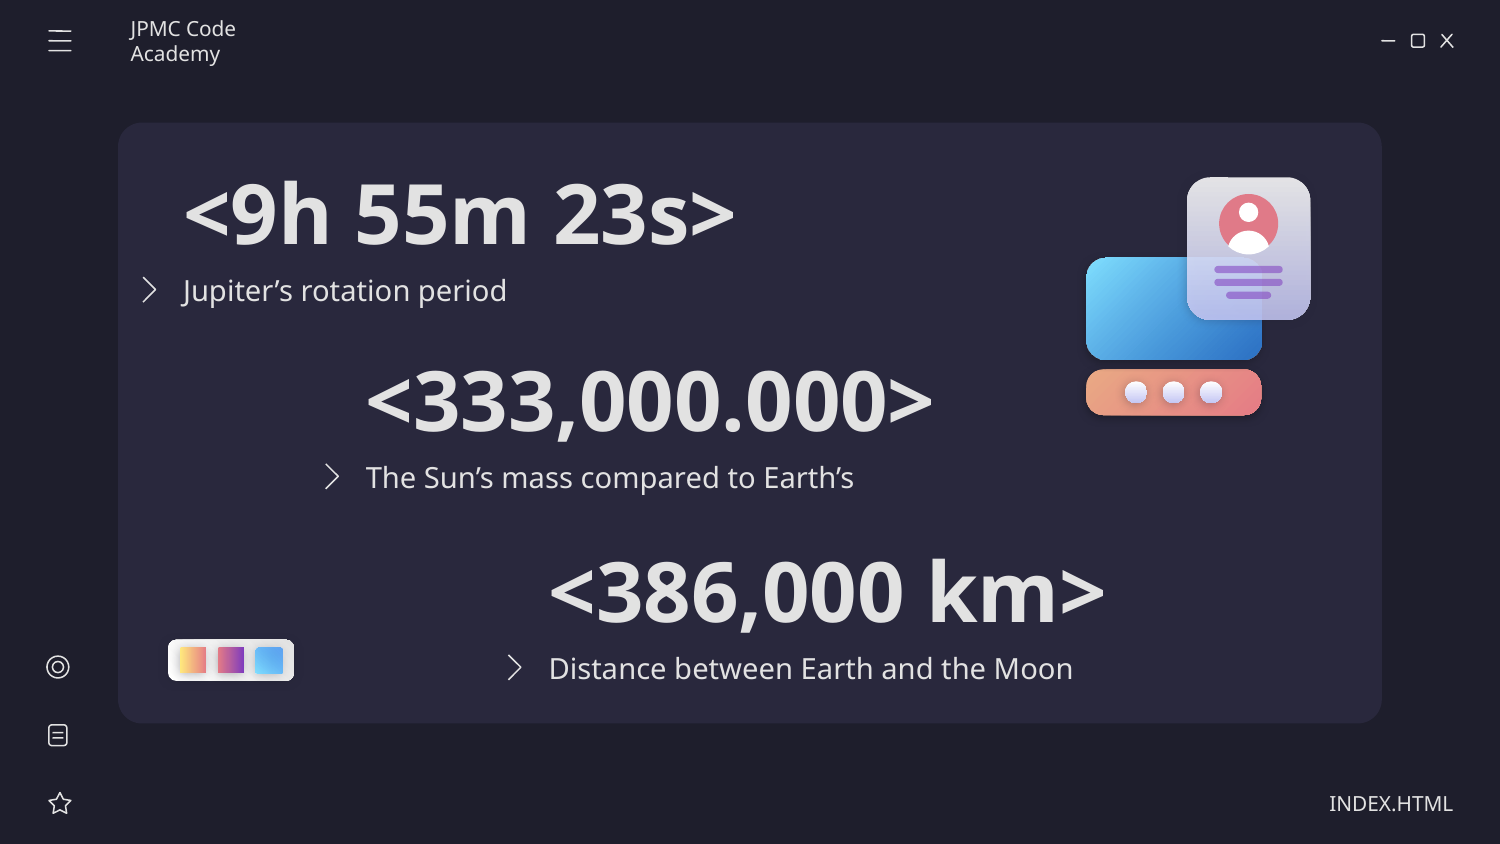

# JPMC Code Academy
<9h 55m 23s>
Jupiter’s rotation period
<333,000.000>
The Sun’s mass compared to Earth’s
<386,000 km>
Distance between Earth and the Moon
INDEX.HTML